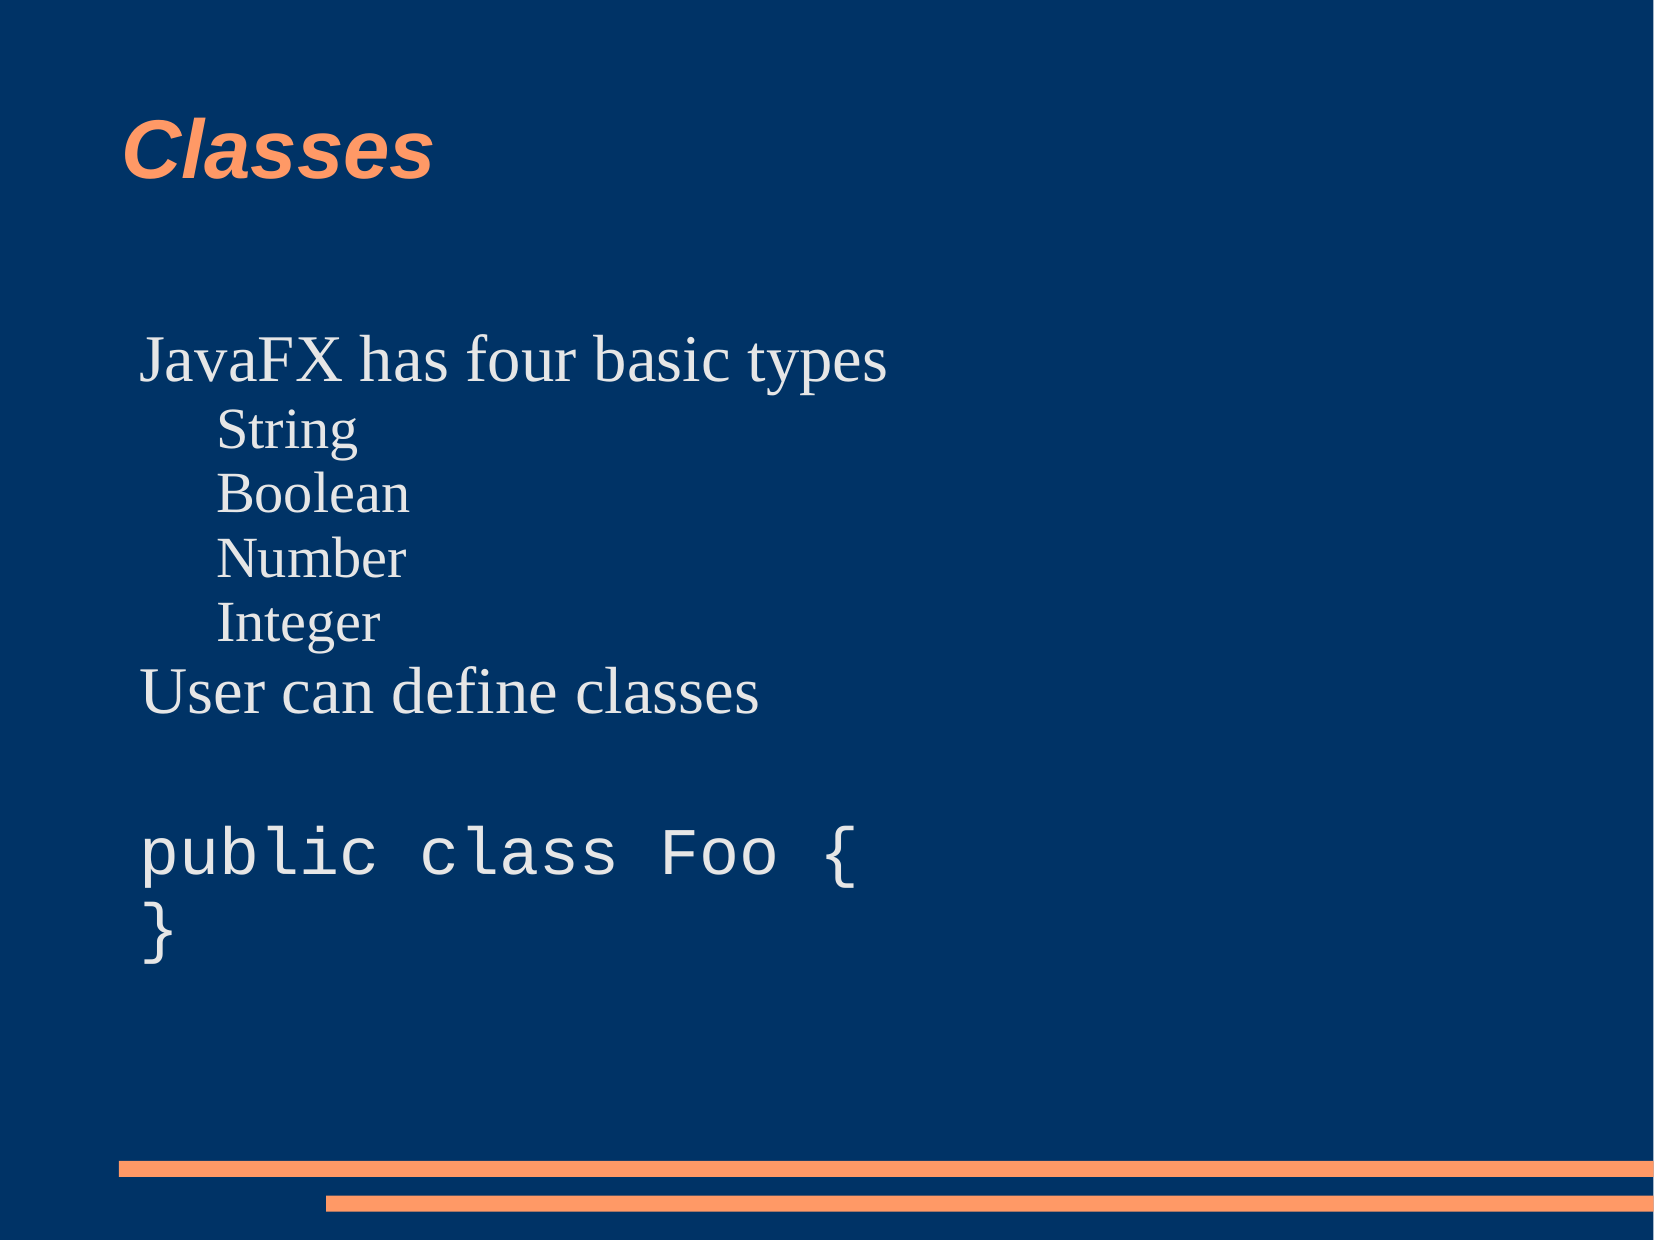

# Classes
JavaFX has four basic types
String
Boolean
Number
Integer
User can define classes
public class Foo {
}